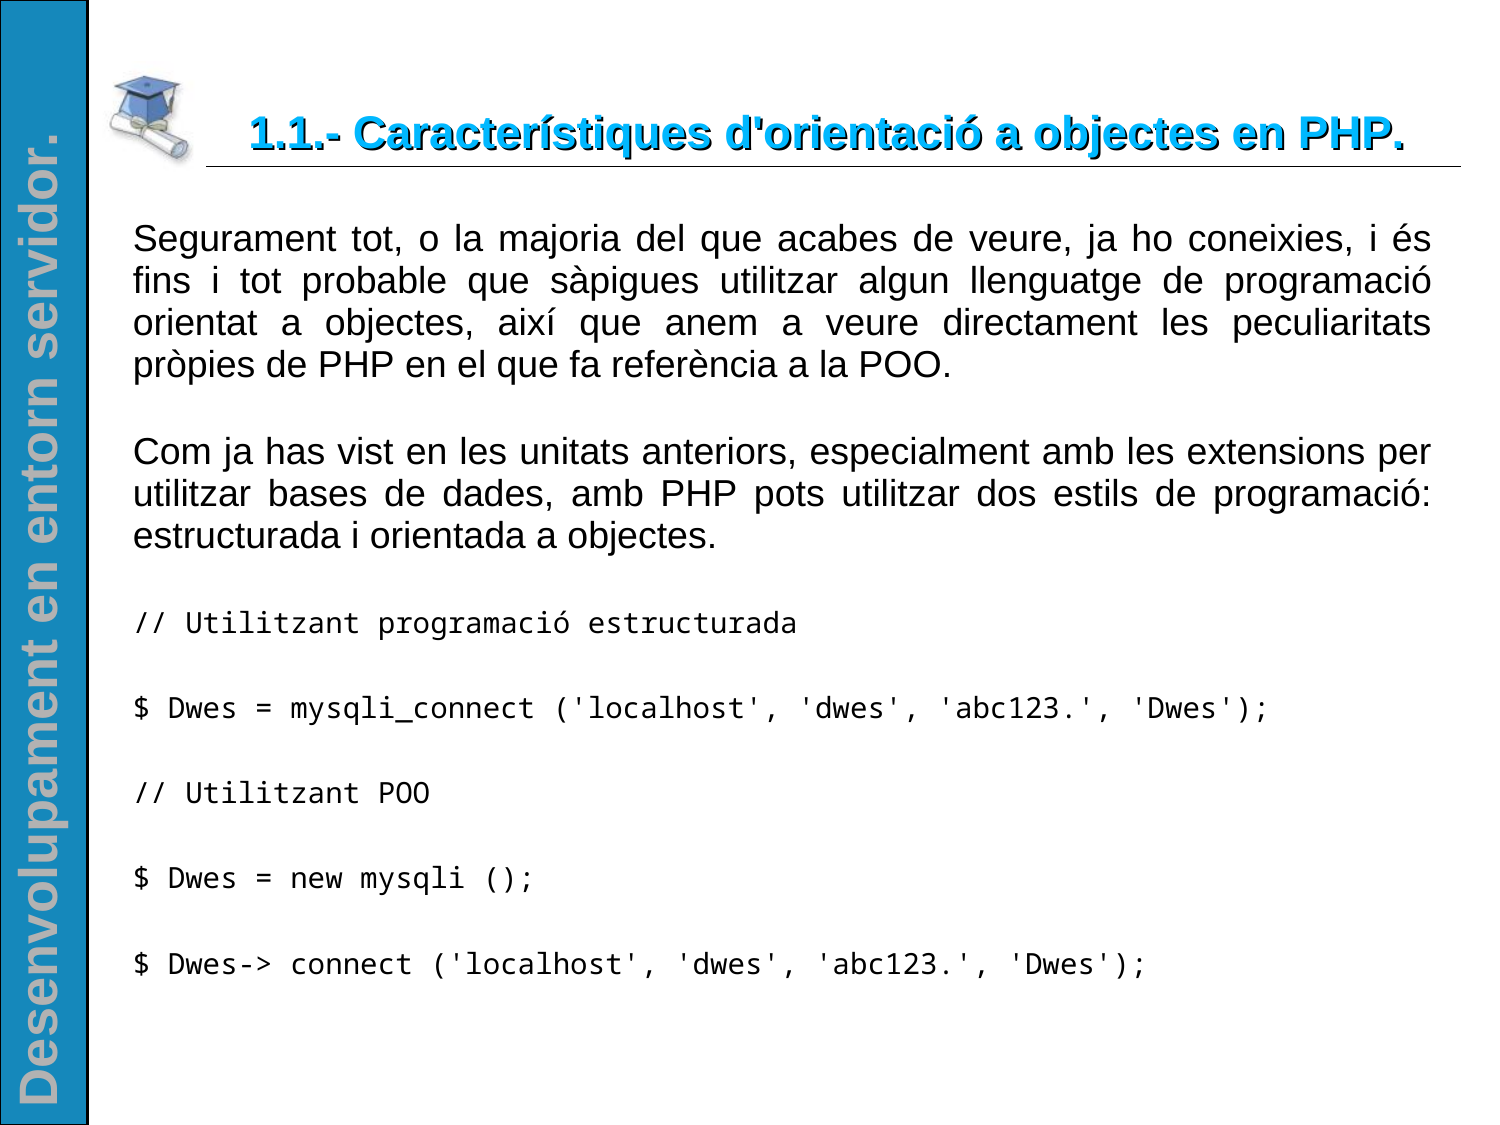

# 1.1.- Característiques d'orientació a objectes en PHP.
Segurament tot, o la majoria del que acabes de veure, ja ho coneixies, i és fins i tot probable que sàpigues utilitzar algun llenguatge de programació orientat a objectes, així que anem a veure directament les peculiaritats pròpies de PHP en el que fa referència a la POO.
Com ja has vist en les unitats anteriors, especialment amb les extensions per utilitzar bases de dades, amb PHP pots utilitzar dos estils de programació: estructurada i orientada a objectes.
// Utilitzant programació estructurada
$ Dwes = mysqli_connect ('localhost', 'dwes', 'abc123.', 'Dwes');
// Utilitzant POO
$ Dwes = new mysqli ();
$ Dwes-> connect ('localhost', 'dwes', 'abc123.', 'Dwes');